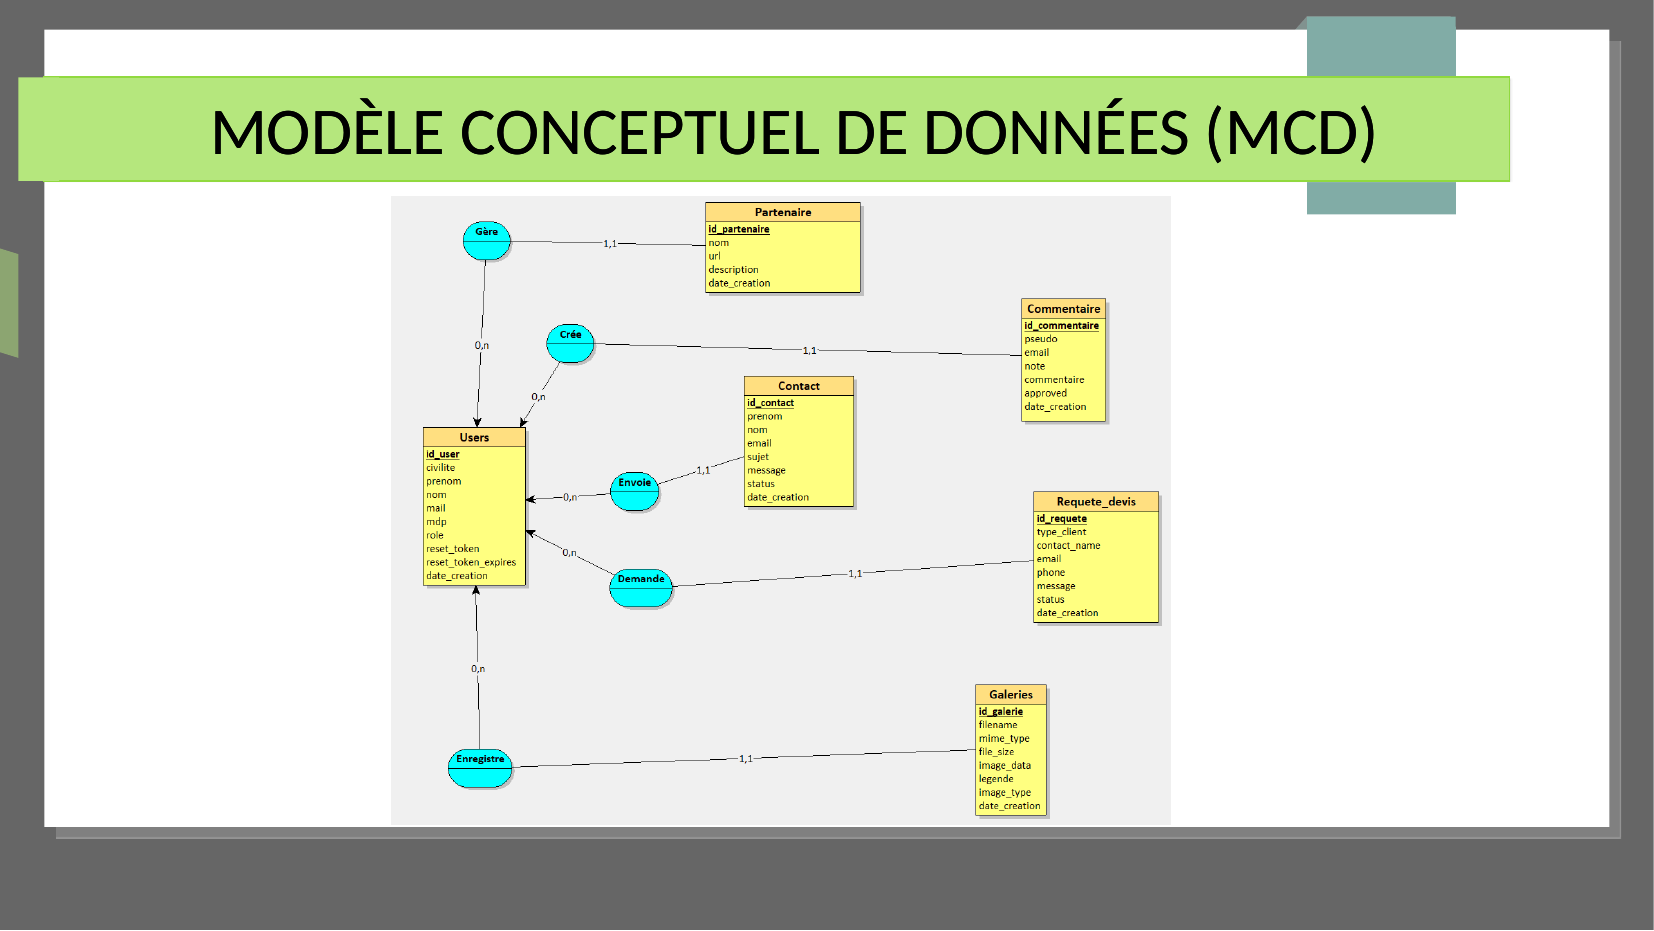

# MODÈLE CONCEPTUEL DE DONNÉES (MCD)
MODÈLE CONCEPTUEL DE DONNÉES (MCD)